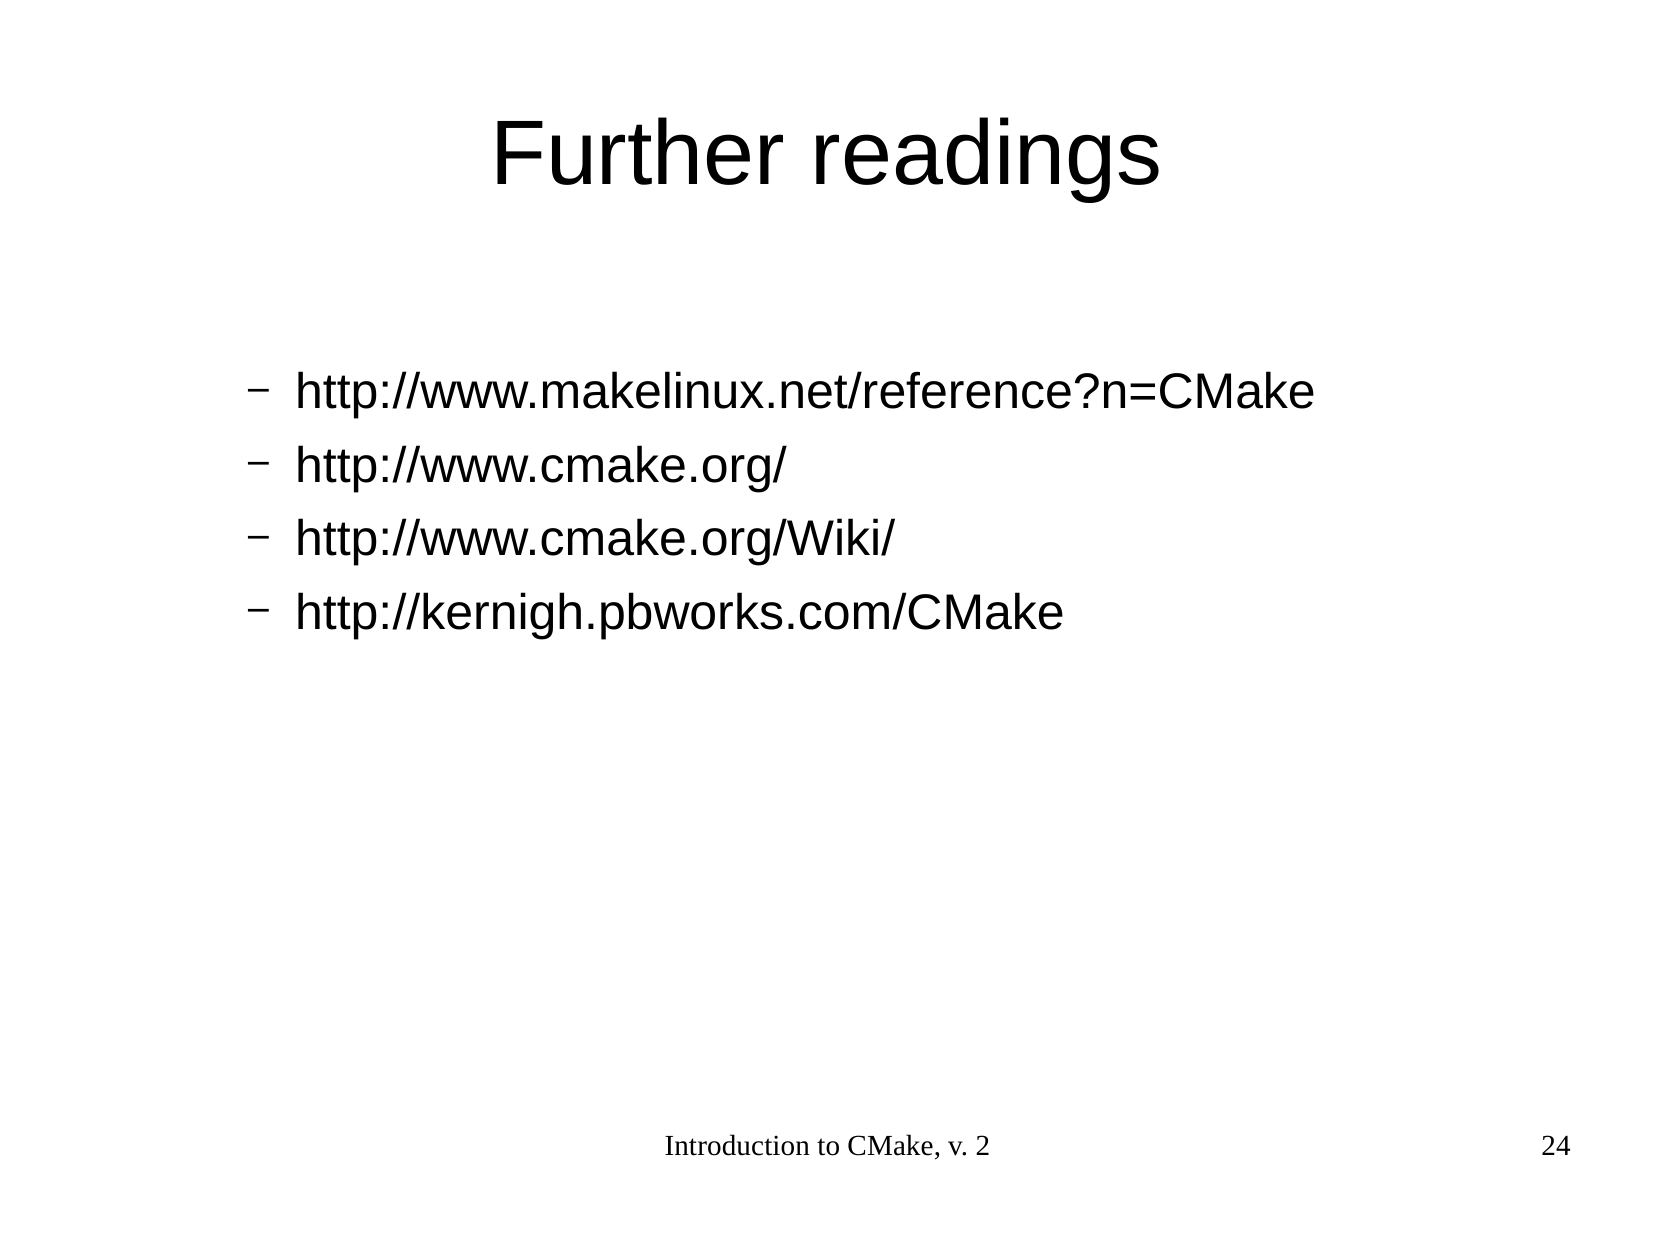

# Further readings
http://www.makelinux.net/reference?n=CMake
http://www.cmake.org/
http://www.cmake.org/Wiki/
http://kernigh.pbworks.com/CMake
Introduction to CMake, v. 2
24